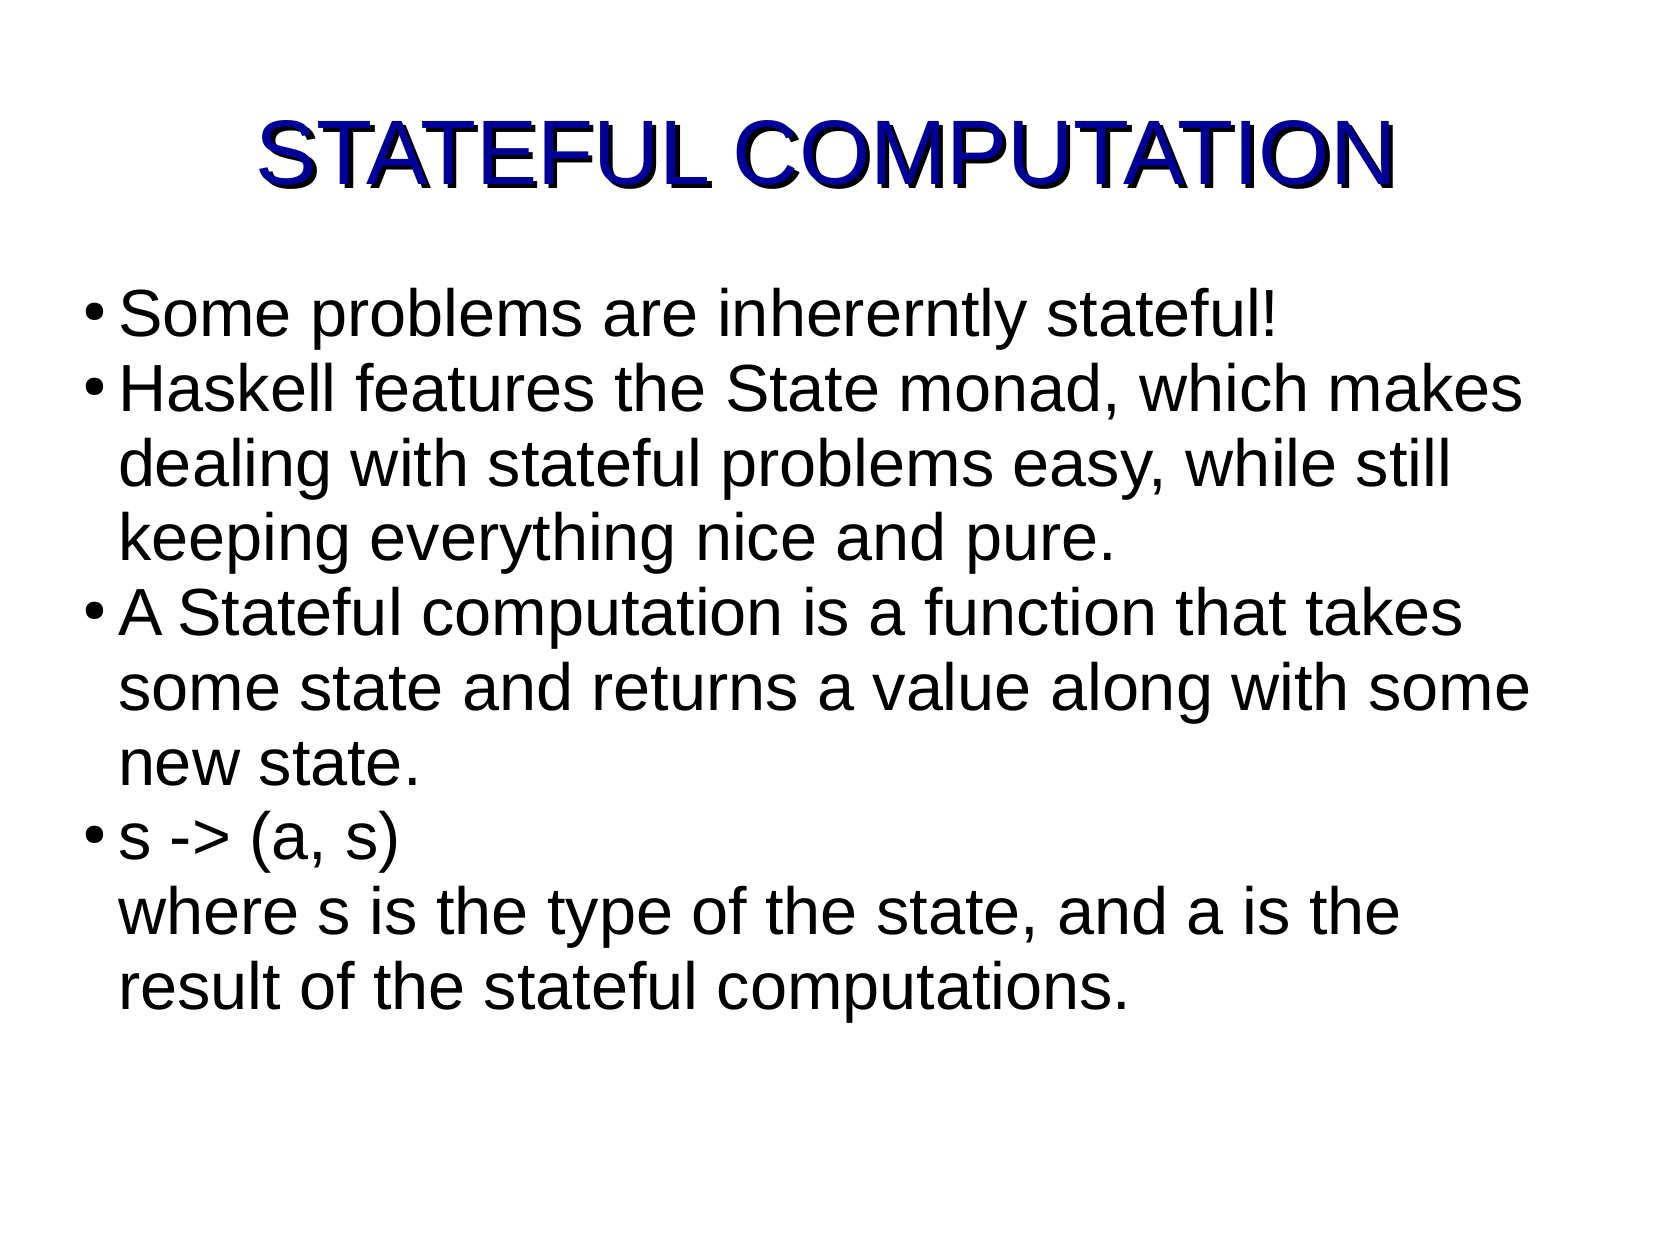

# STATEFUL COMPUTATION
Some problems are inhererntly stateful!
Haskell features the State monad, which makes dealing with stateful problems easy, while still keeping everything nice and pure.
A Stateful computation is a function that takes some state and returns a value along with some new state.
s -> (a, s)
where s is the type of the state, and a is the result of the stateful computations.